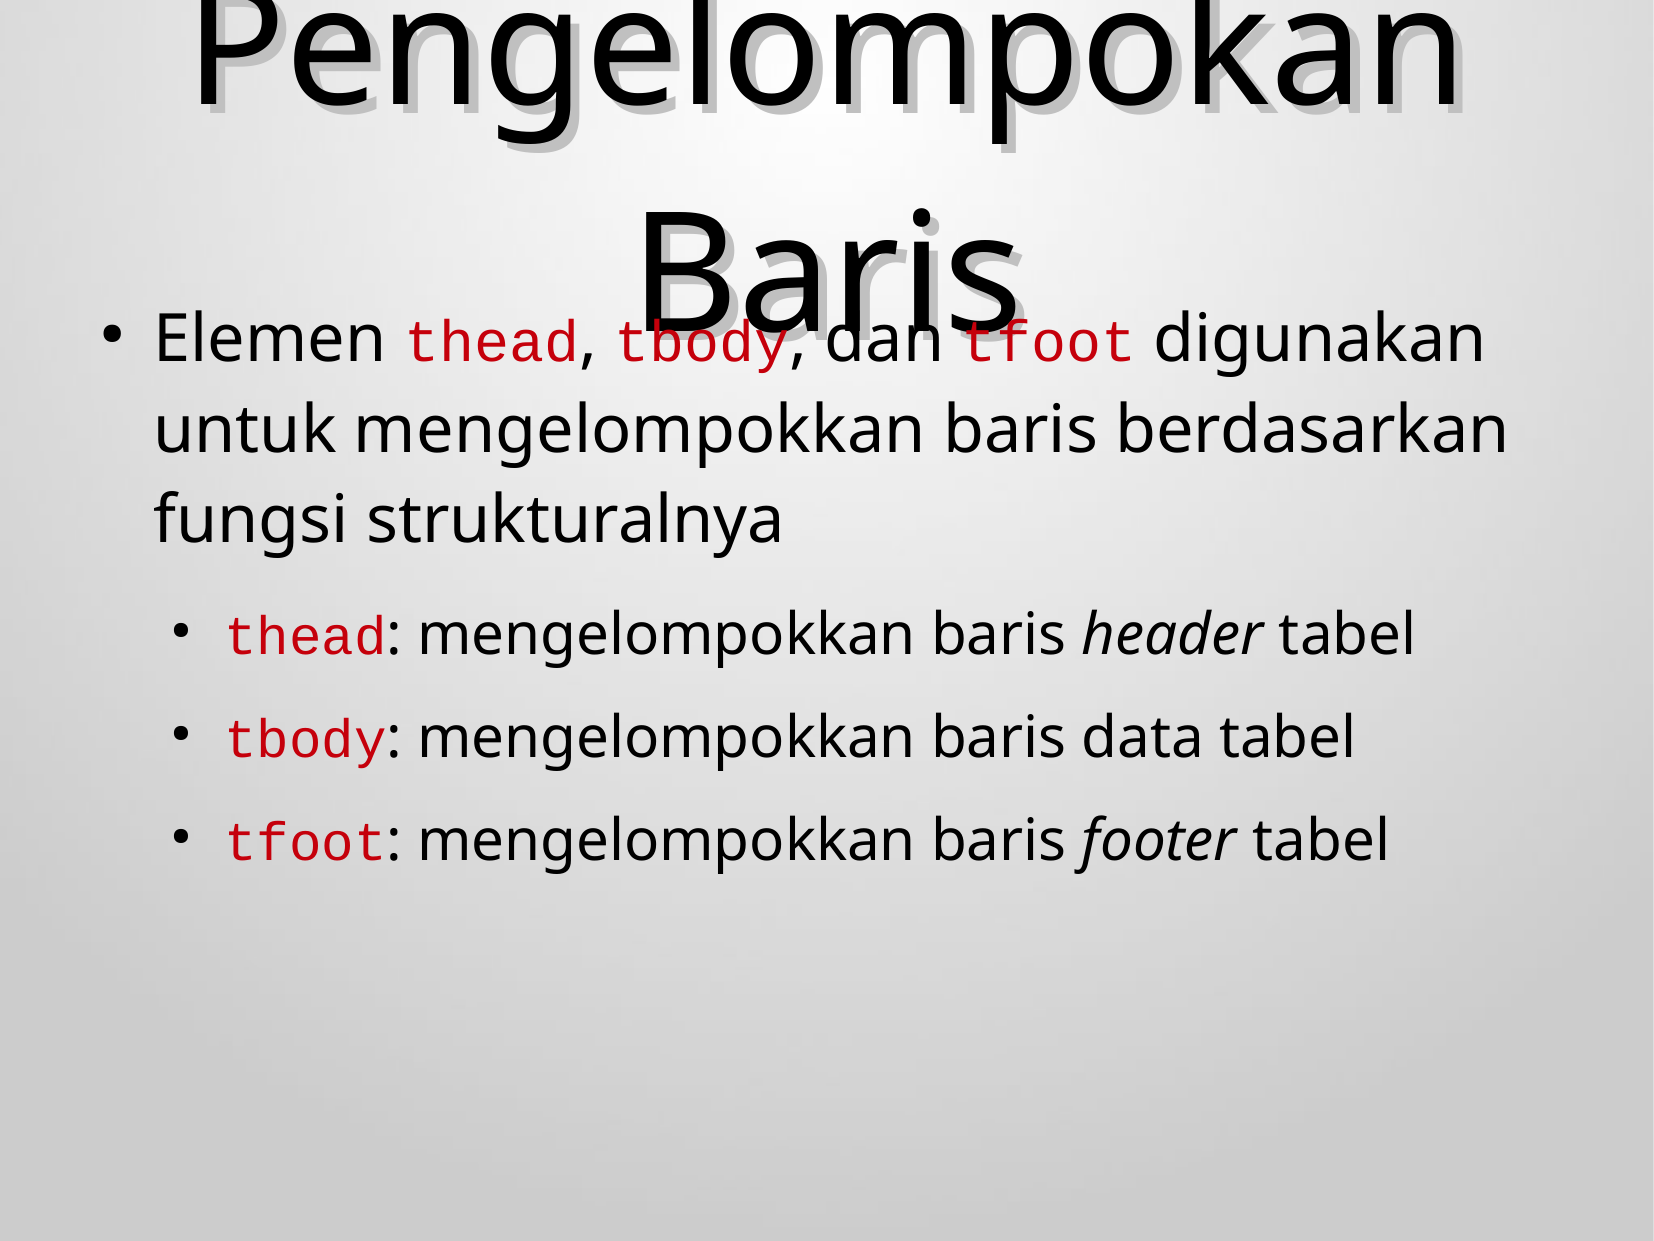

# Pengelompokan Baris
Elemen thead, tbody, dan tfoot digunakan untuk mengelompokkan baris berdasarkan fungsi strukturalnya
thead: mengelompokkan baris header tabel
tbody: mengelompokkan baris data tabel
tfoot: mengelompokkan baris footer tabel